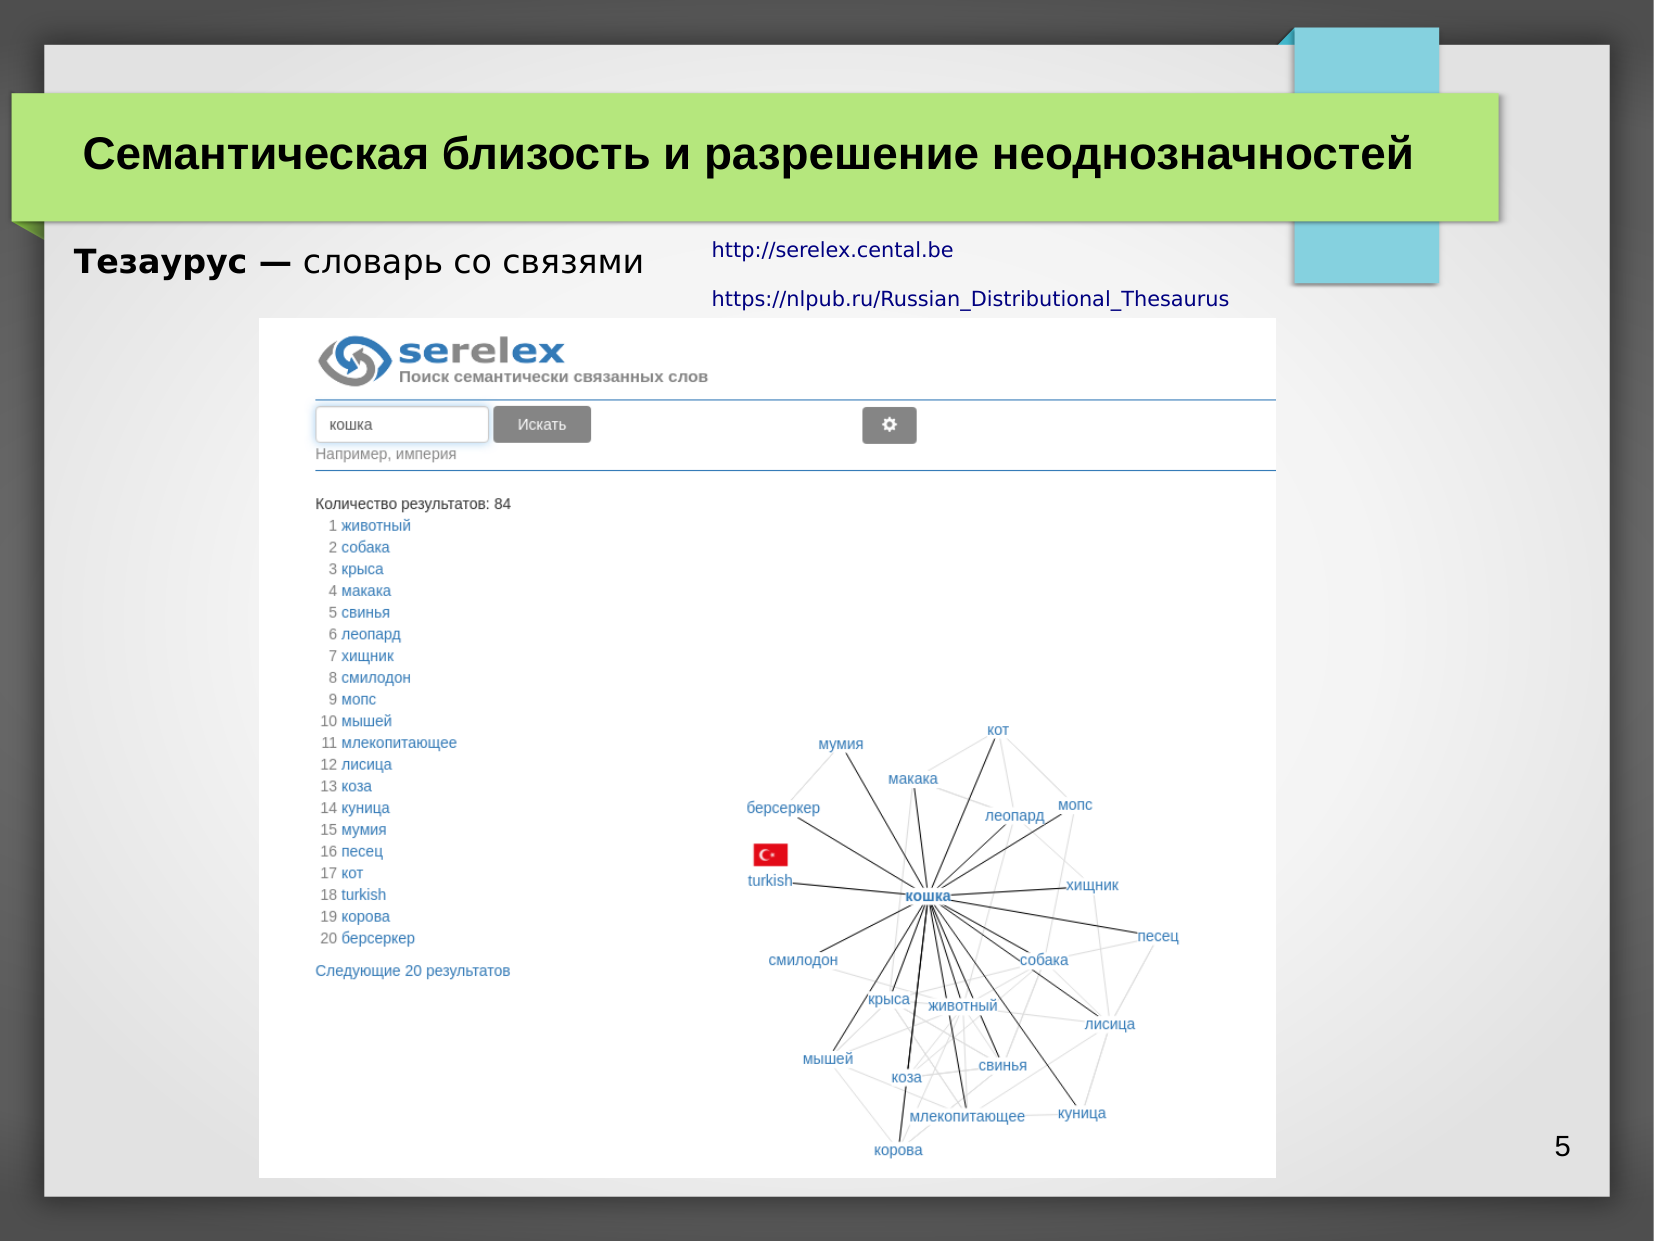

# Семантическая близость и разрешение неоднозначностей
http://serelex.cental.be
https://nlpub.ru/Russian_Distributional_Thesaurus
Тезаурус — словарь со связями
5